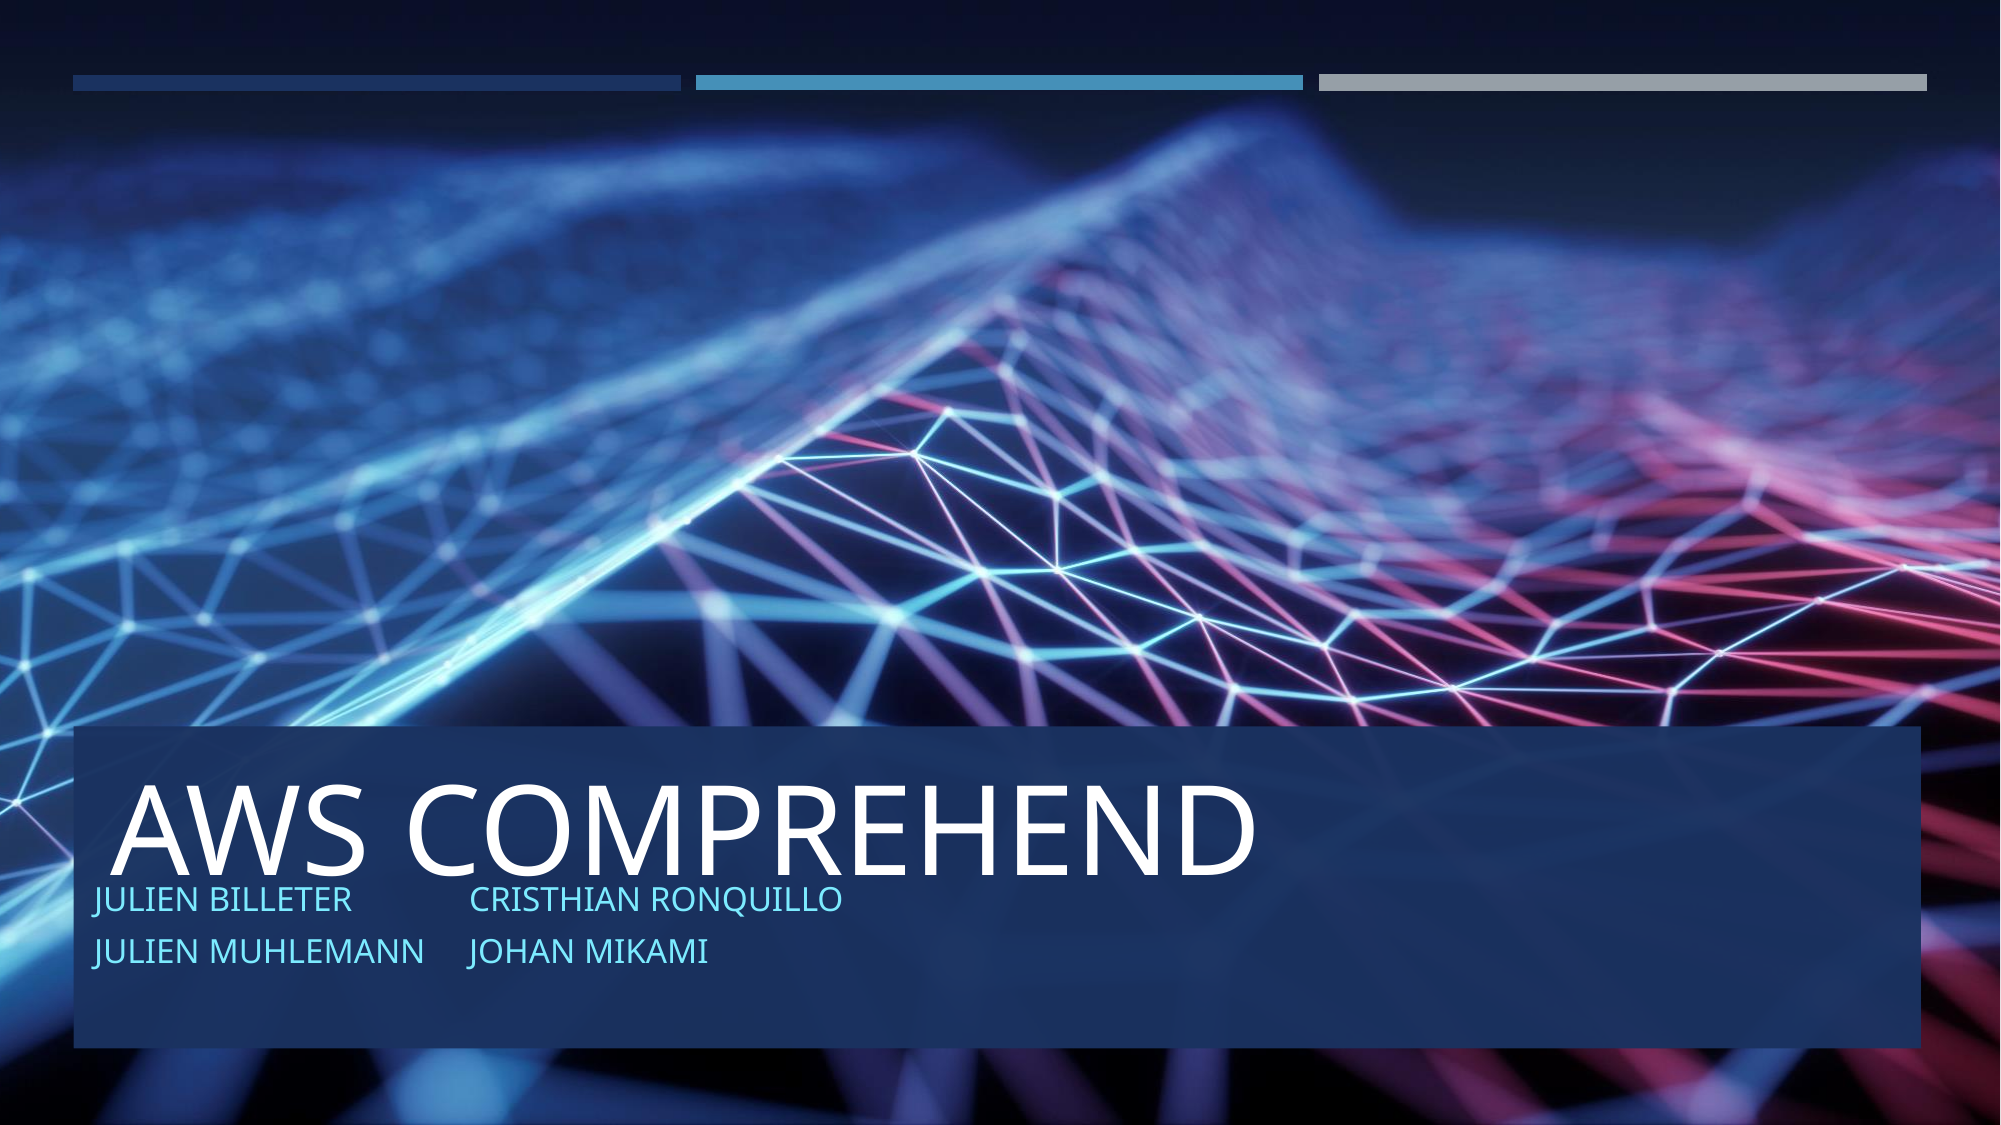

# AWS Comprehend
Julien billeter		Cristhian ronquillo
Julien muhlemann	Johan mikami